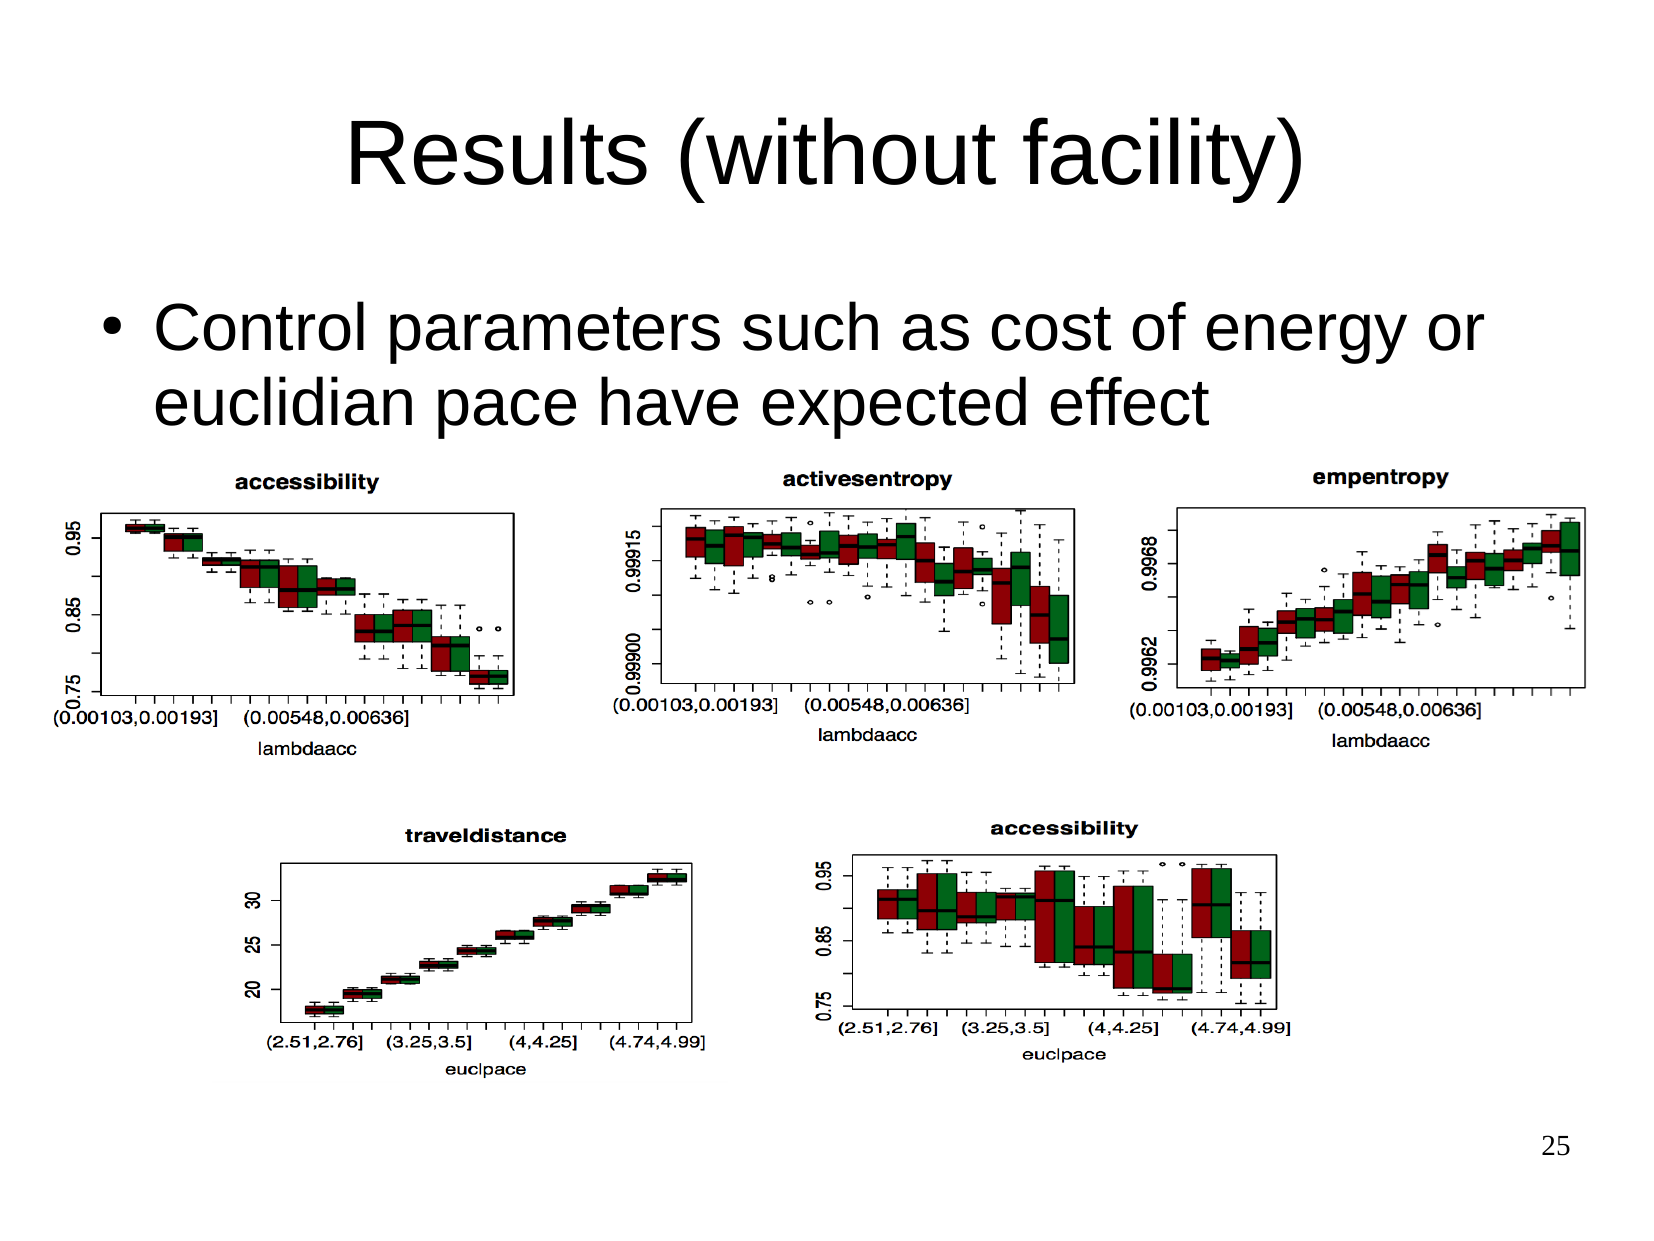

# Results (without facility)
Control parameters such as cost of energy or euclidian pace have expected effect
25